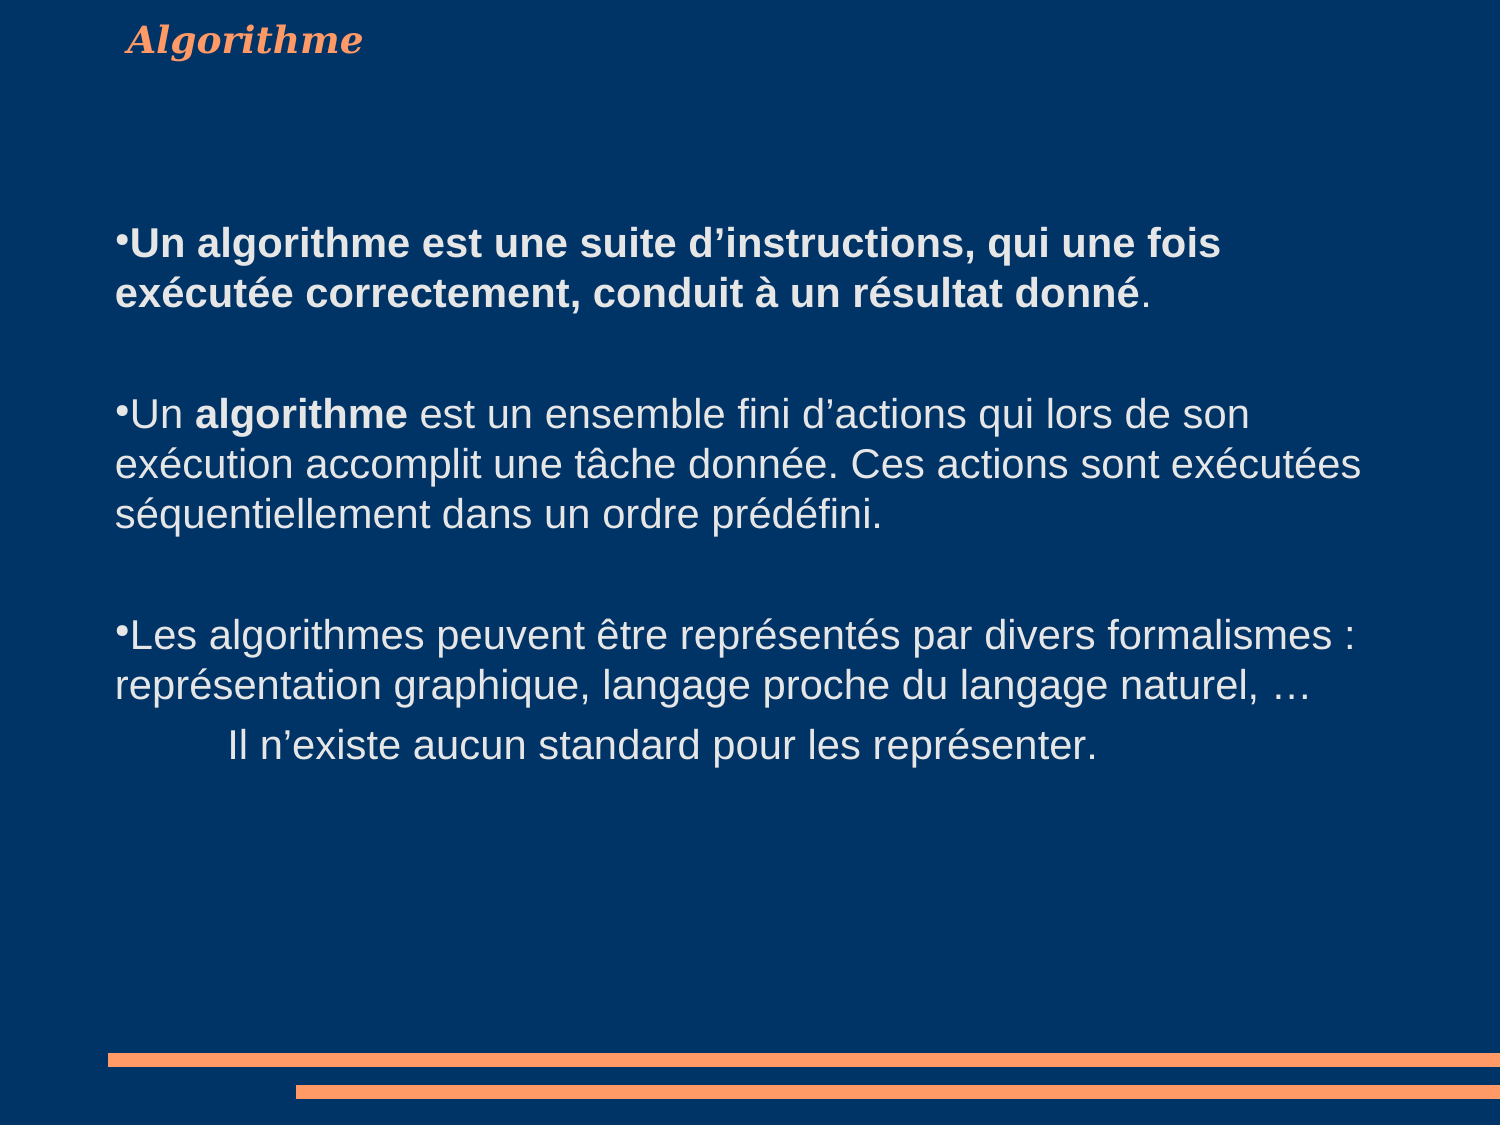

# Algorithme
Un algorithme est une suite d’instructions, qui une fois exécutée correctement, conduit à un résultat donné.
Un algorithme est un ensemble fini d’actions qui lors de son exécution accomplit une tâche donnée. Ces actions sont exécutées séquentiellement dans un ordre prédéfini.
Les algorithmes peuvent être représentés par divers formalismes : représentation graphique, langage proche du langage naturel, …
	Il n’existe aucun standard pour les représenter.